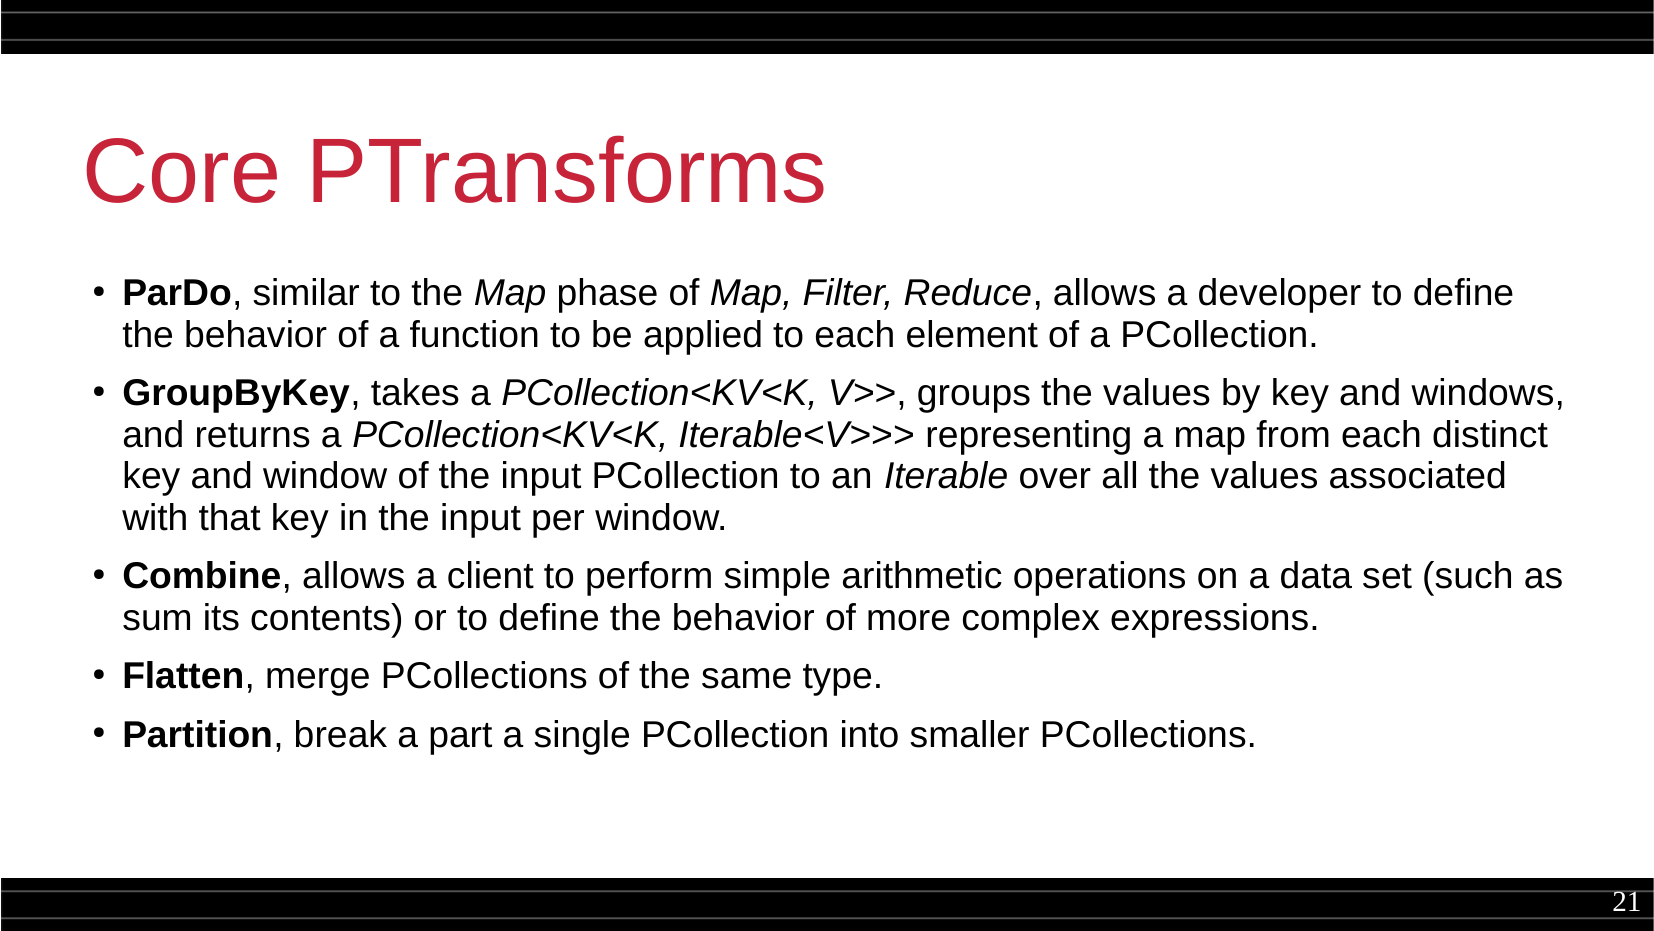

# Core PTransforms
ParDo, similar to the Map phase of Map, Filter, Reduce, allows a developer to define the behavior of a function to be applied to each element of a PCollection.
GroupByKey, takes a PCollection<KV<K, V>>, groups the values by key and windows, and returns a PCollection<KV<K, Iterable<V>>> representing a map from each distinct key and window of the input PCollection to an Iterable over all the values associated with that key in the input per window.
Combine, allows a client to perform simple arithmetic operations on a data set (such as sum its contents) or to define the behavior of more complex expressions.
Flatten, merge PCollections of the same type.
Partition, break a part a single PCollection into smaller PCollections.